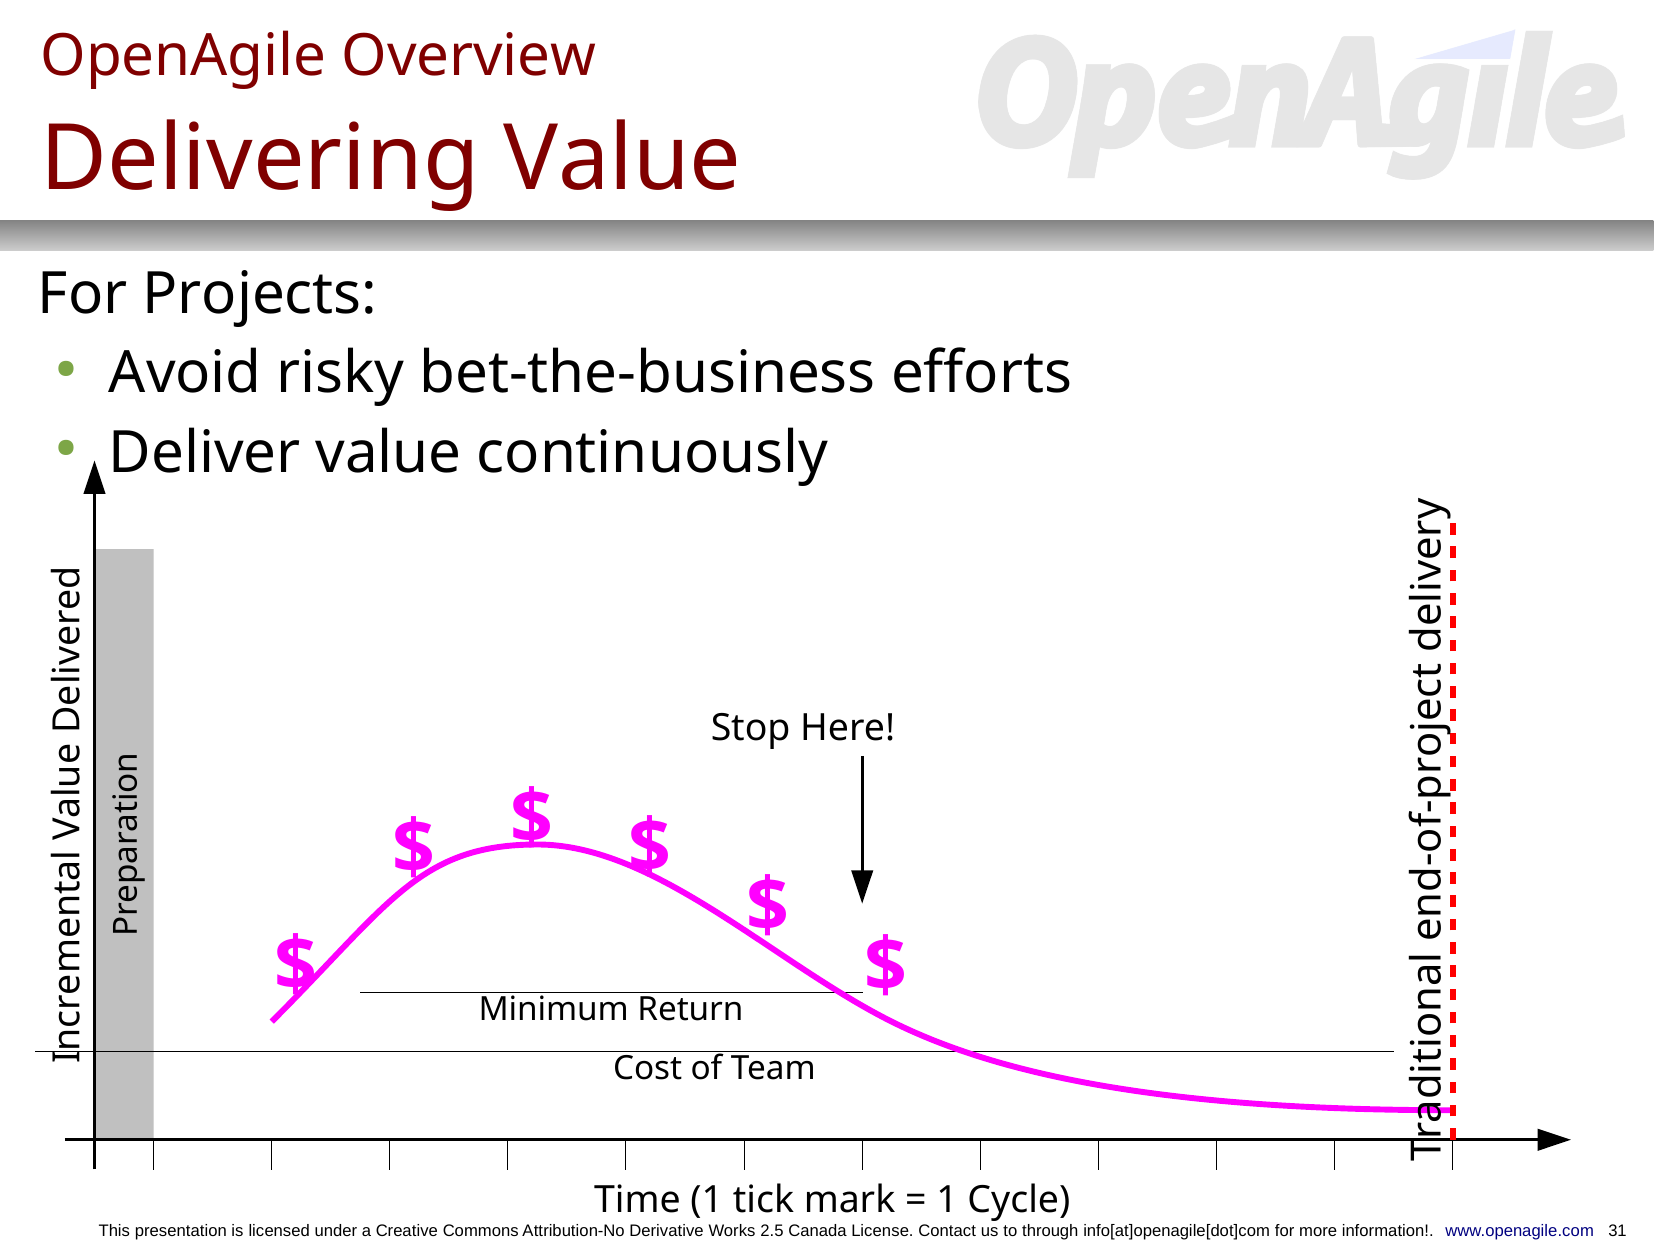

# OpenAgile Overview Delivering Value
For Projects:
Avoid risky bet-the-business efforts
Deliver value continuously
Traditional end-of-project delivery
Stop Here!
$
Incremental Value Delivered
$
$
Preparation
$
$
$
Minimum Return
Cost of Team
Time (1 tick mark = 1 Cycle)